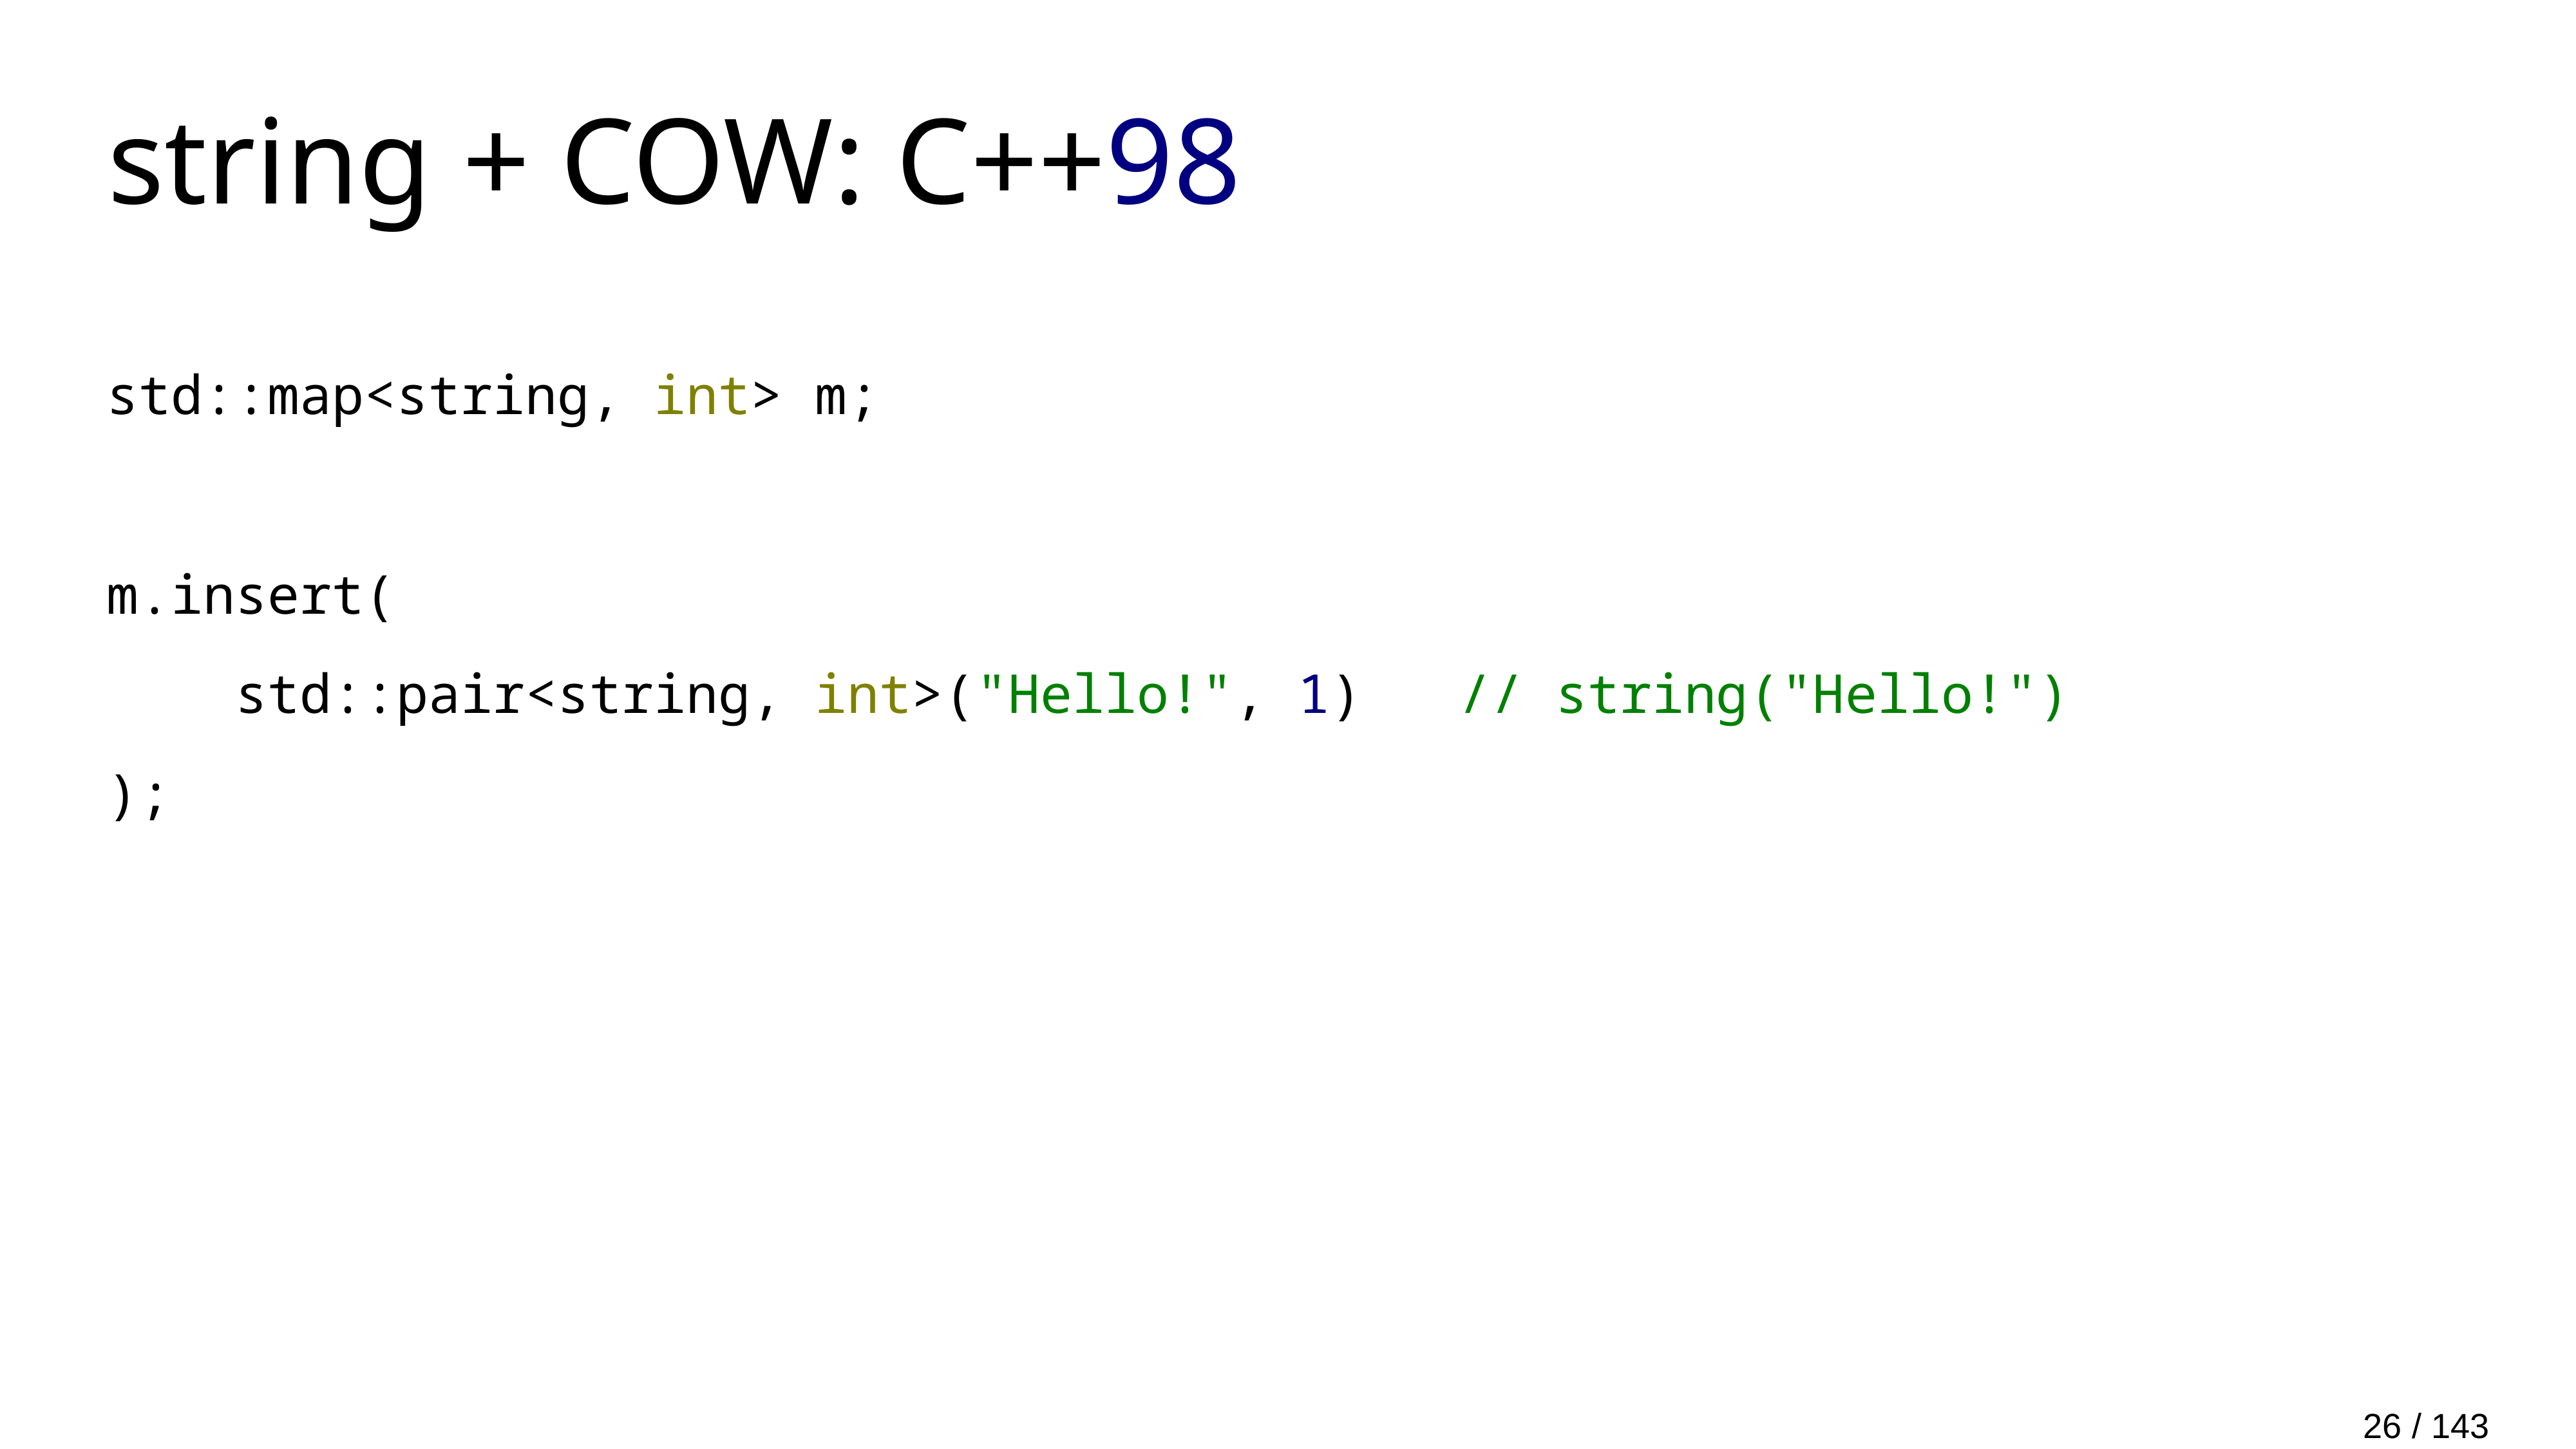

# string + COW: C++98
std::map<string, int> m;
m.insert(
 std::pair<string, int>("Hello!", 1) // string("Hello!")
);